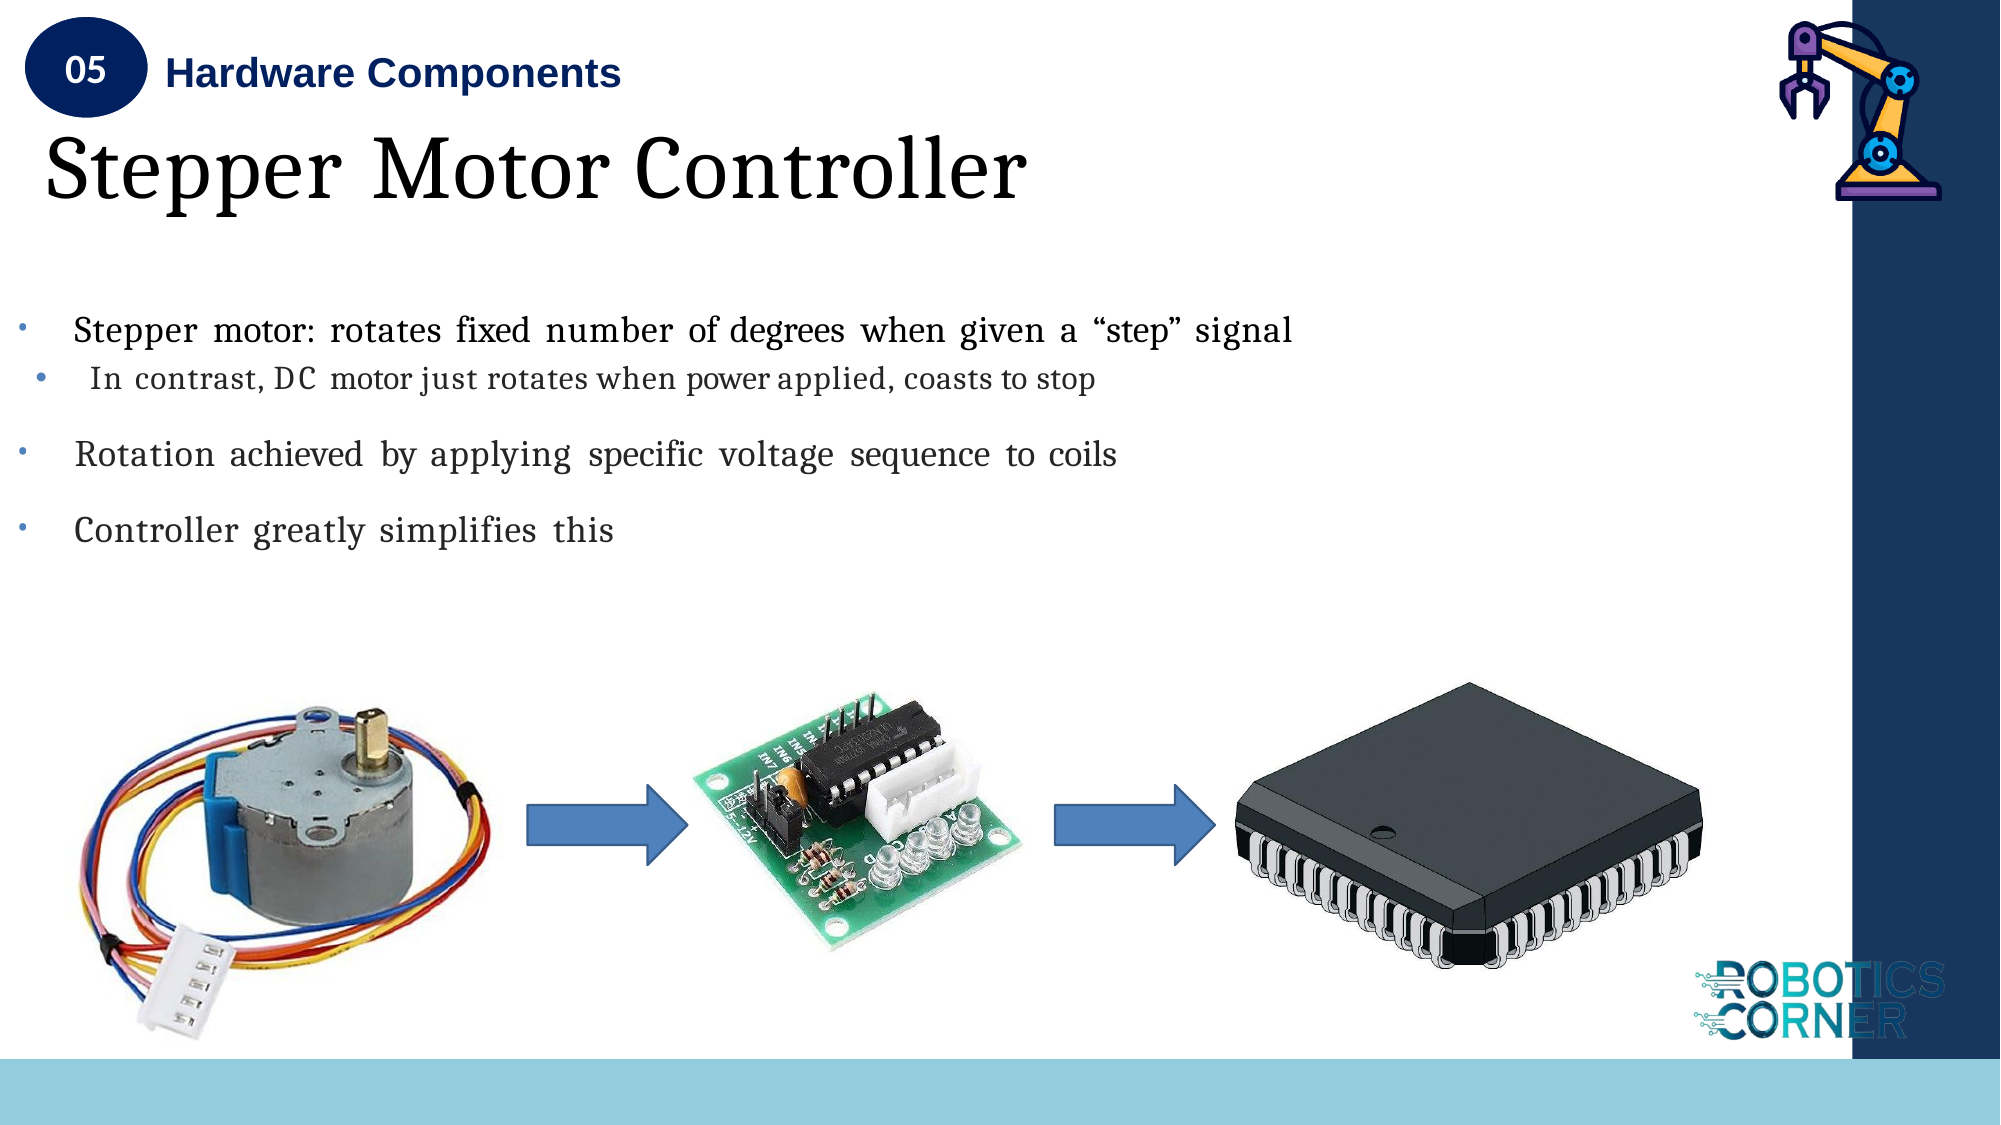

05
Hardware Components
Stepper Motor Controller
Stepper motor: rotates fixed number of degrees when given a “step” signal
🞄	In contrast, DC motor just rotates when power applied, coasts to stop
Rotation achieved by applying specific voltage sequence to coils
Controller greatly simplifies this